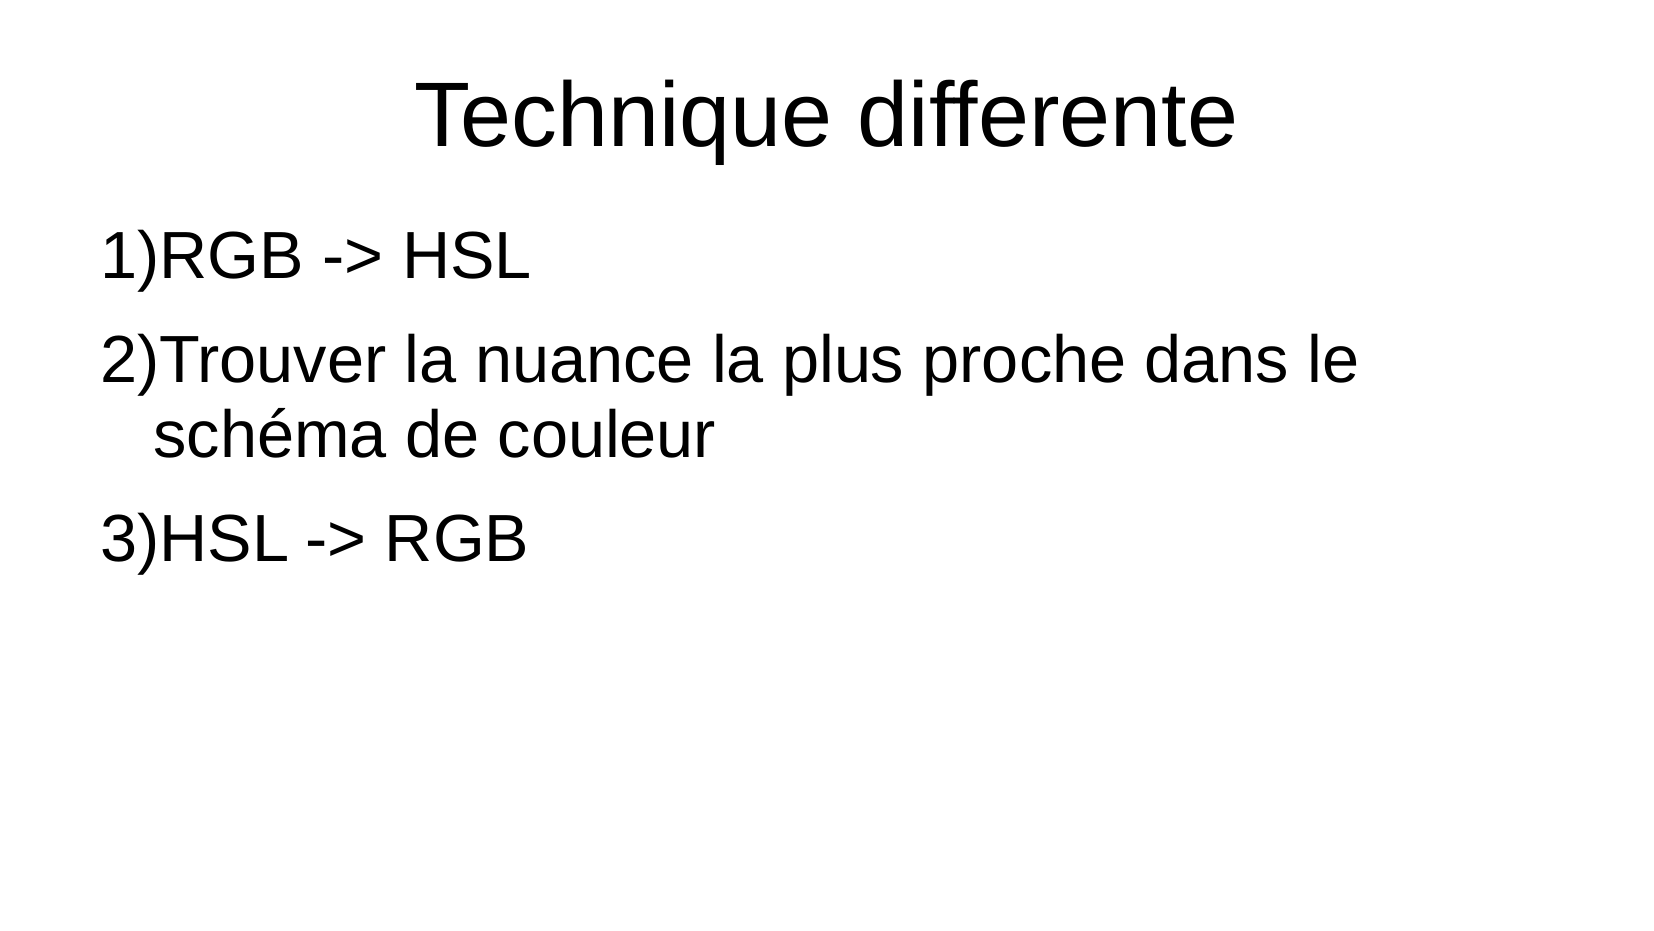

# Technique differente
RGB -> HSL
Trouver la nuance la plus proche dans le schéma de couleur
HSL -> RGB